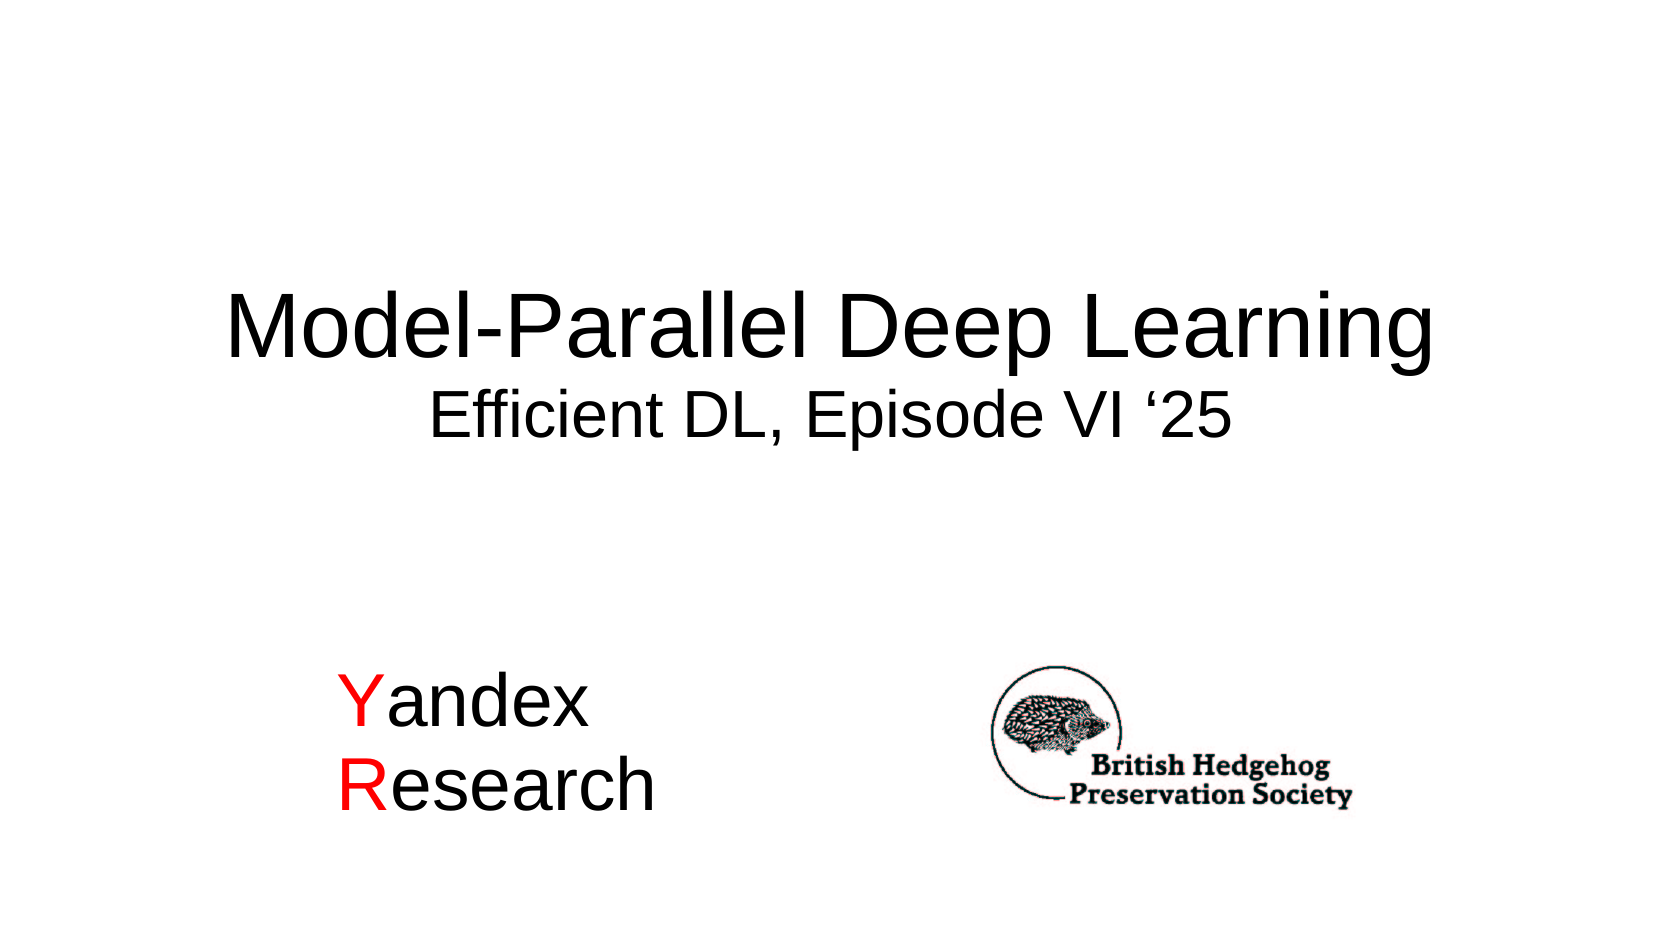

Model-Parallel Deep Learning
Efficient DL, Episode VI ‘25
Yandex
Research